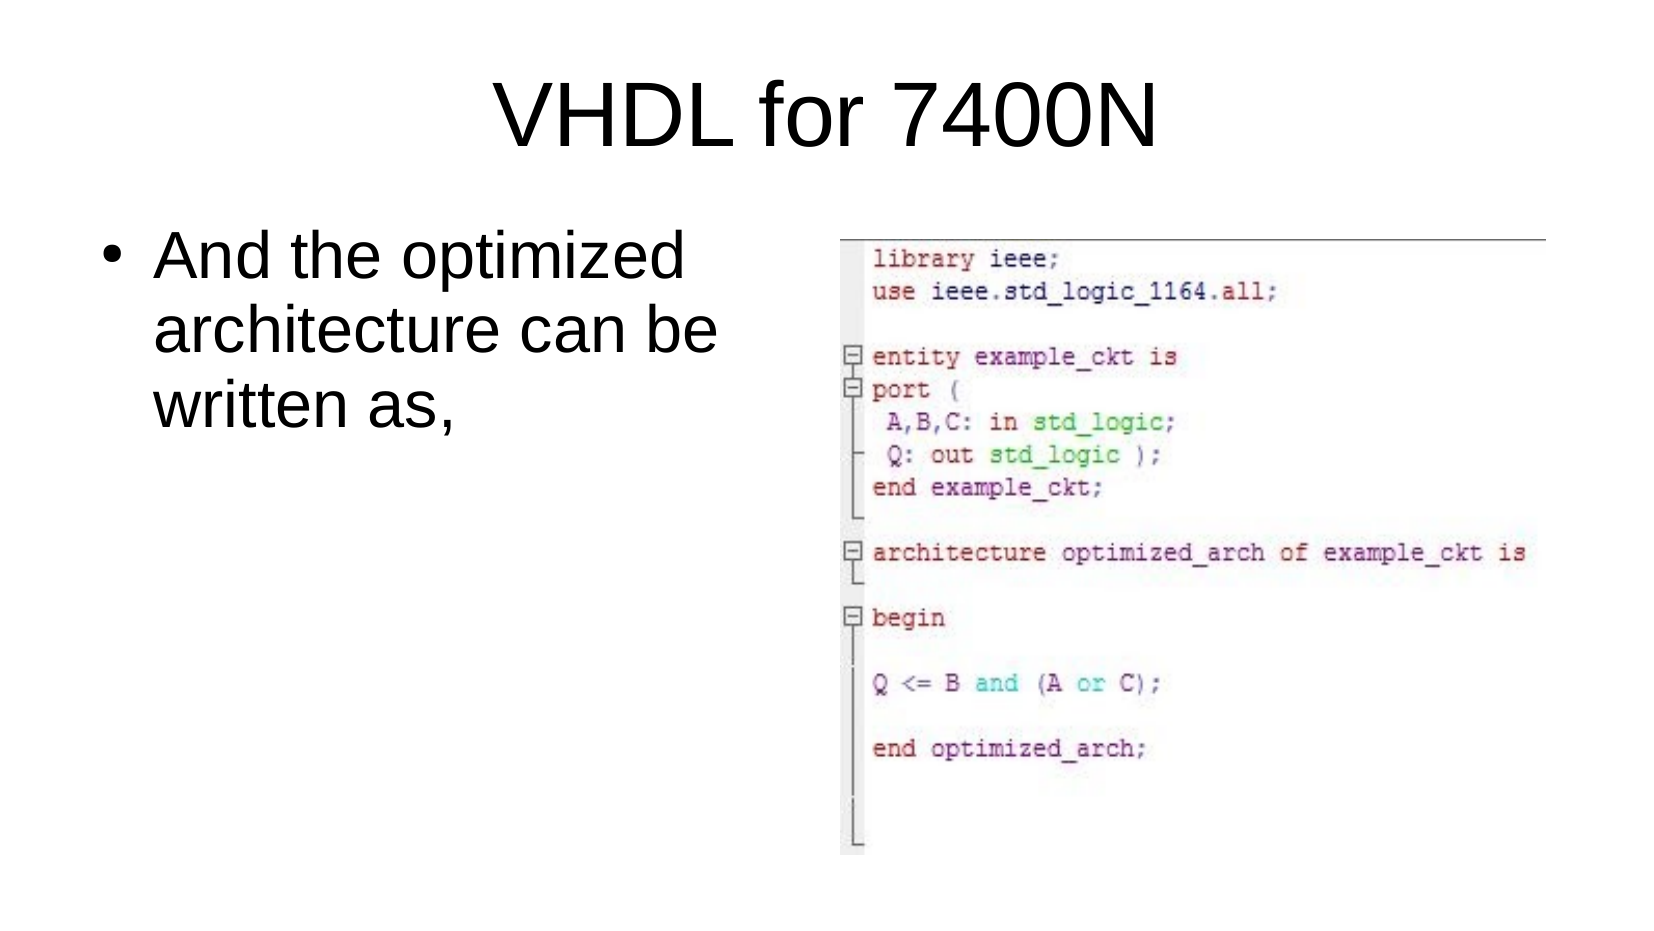

# VHDL for 7400N
And the optimized architecture can be written as,